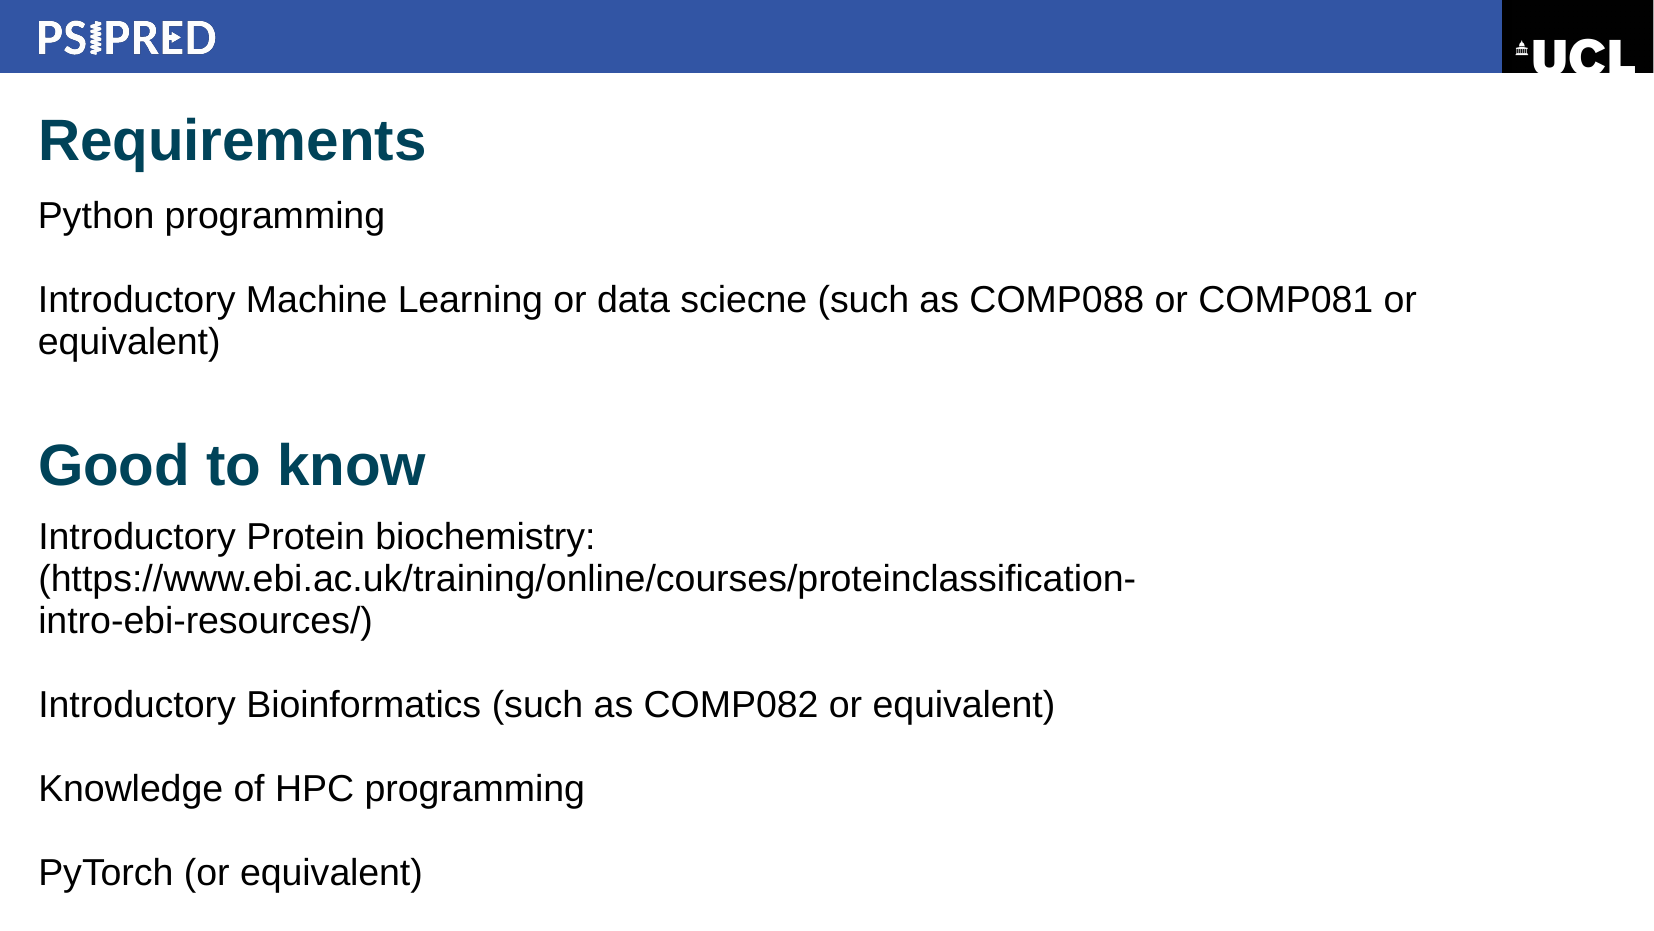

# Requirements
Python programming
Introductory Machine Learning or data sciecne (such as COMP088 or COMP081 or equivalent)
Good to know
Introductory Protein biochemistry: (https://www.ebi.ac.uk/training/online/courses/proteinclassification-
intro-ebi-resources/)
Introductory Bioinformatics (such as COMP082 or equivalent)
Knowledge of HPC programming
PyTorch (or equivalent)